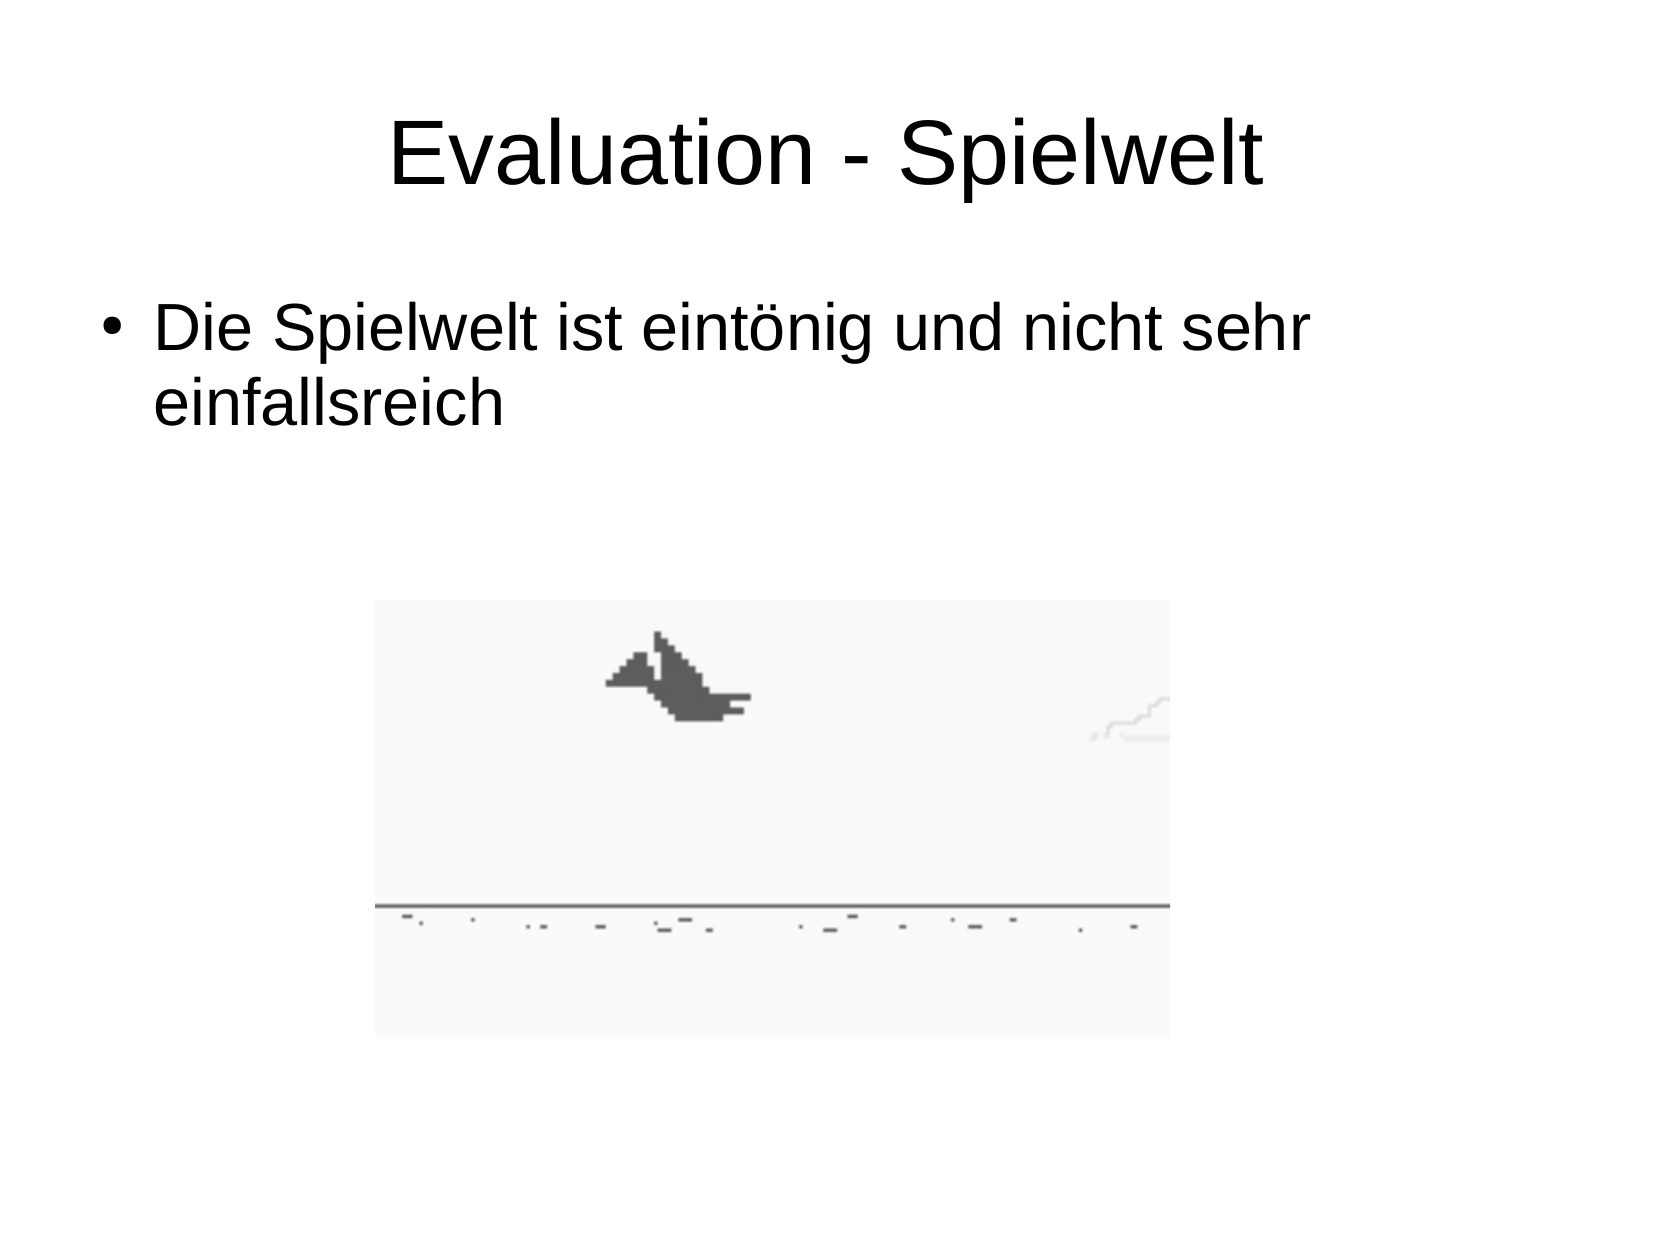

# Evaluation - Spielwelt
Die Spielwelt ist eintönig und nicht sehr einfallsreich